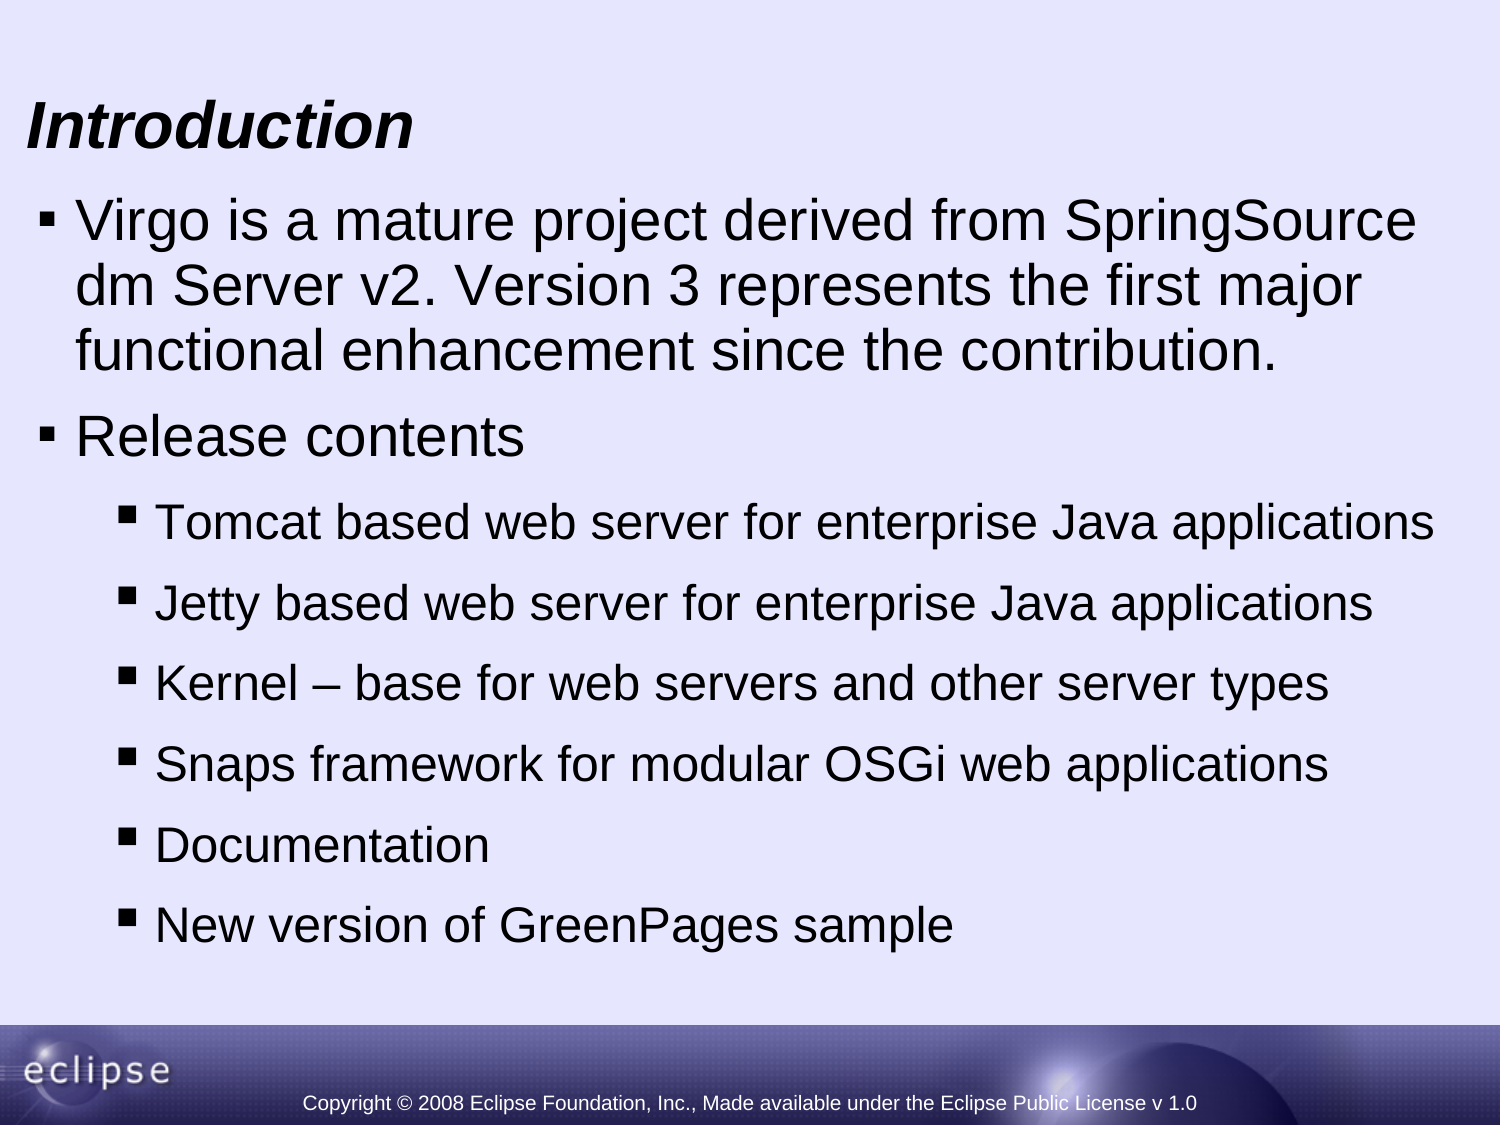

# Introduction
Virgo is a mature project derived from SpringSource dm Server v2. Version 3 represents the first major functional enhancement since the contribution.
Release contents
Tomcat based web server for enterprise Java applications
Jetty based web server for enterprise Java applications
Kernel – base for web servers and other server types
Snaps framework for modular OSGi web applications
Documentation
New version of GreenPages sample